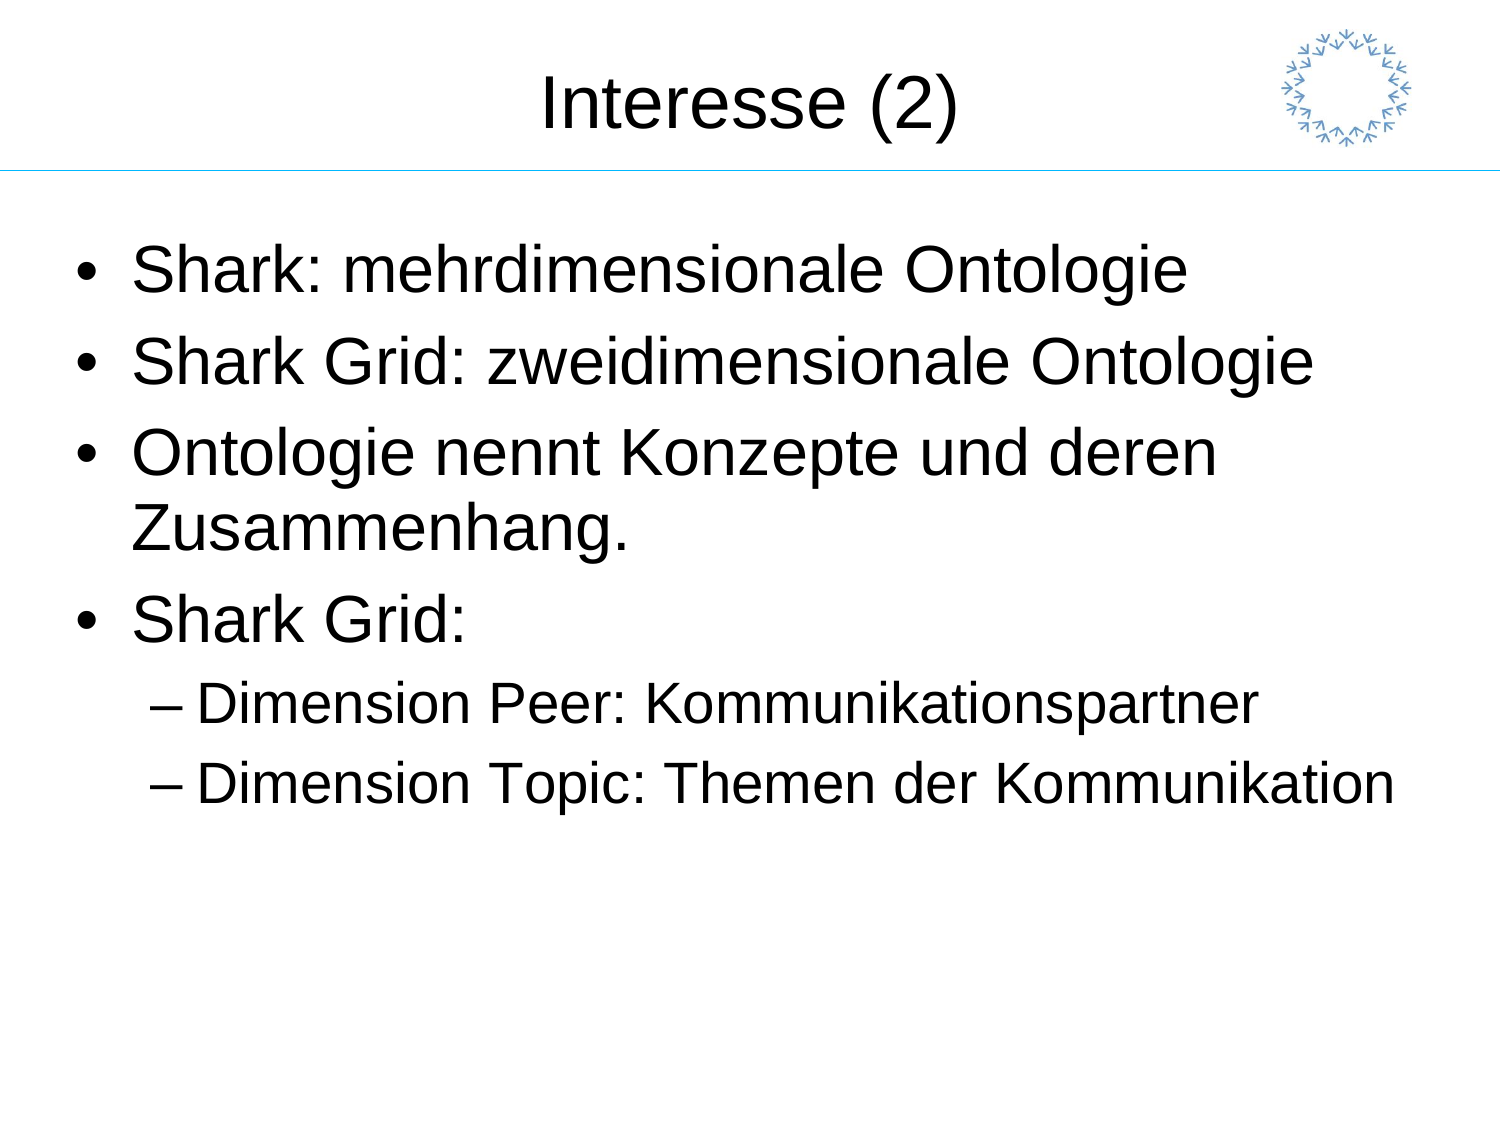

# Interesse (2)
Shark: mehrdimensionale Ontologie
Shark Grid: zweidimensionale Ontologie
Ontologie nennt Konzepte und deren Zusammenhang.
Shark Grid:
Dimension Peer: Kommunikationspartner
Dimension Topic: Themen der Kommunikation